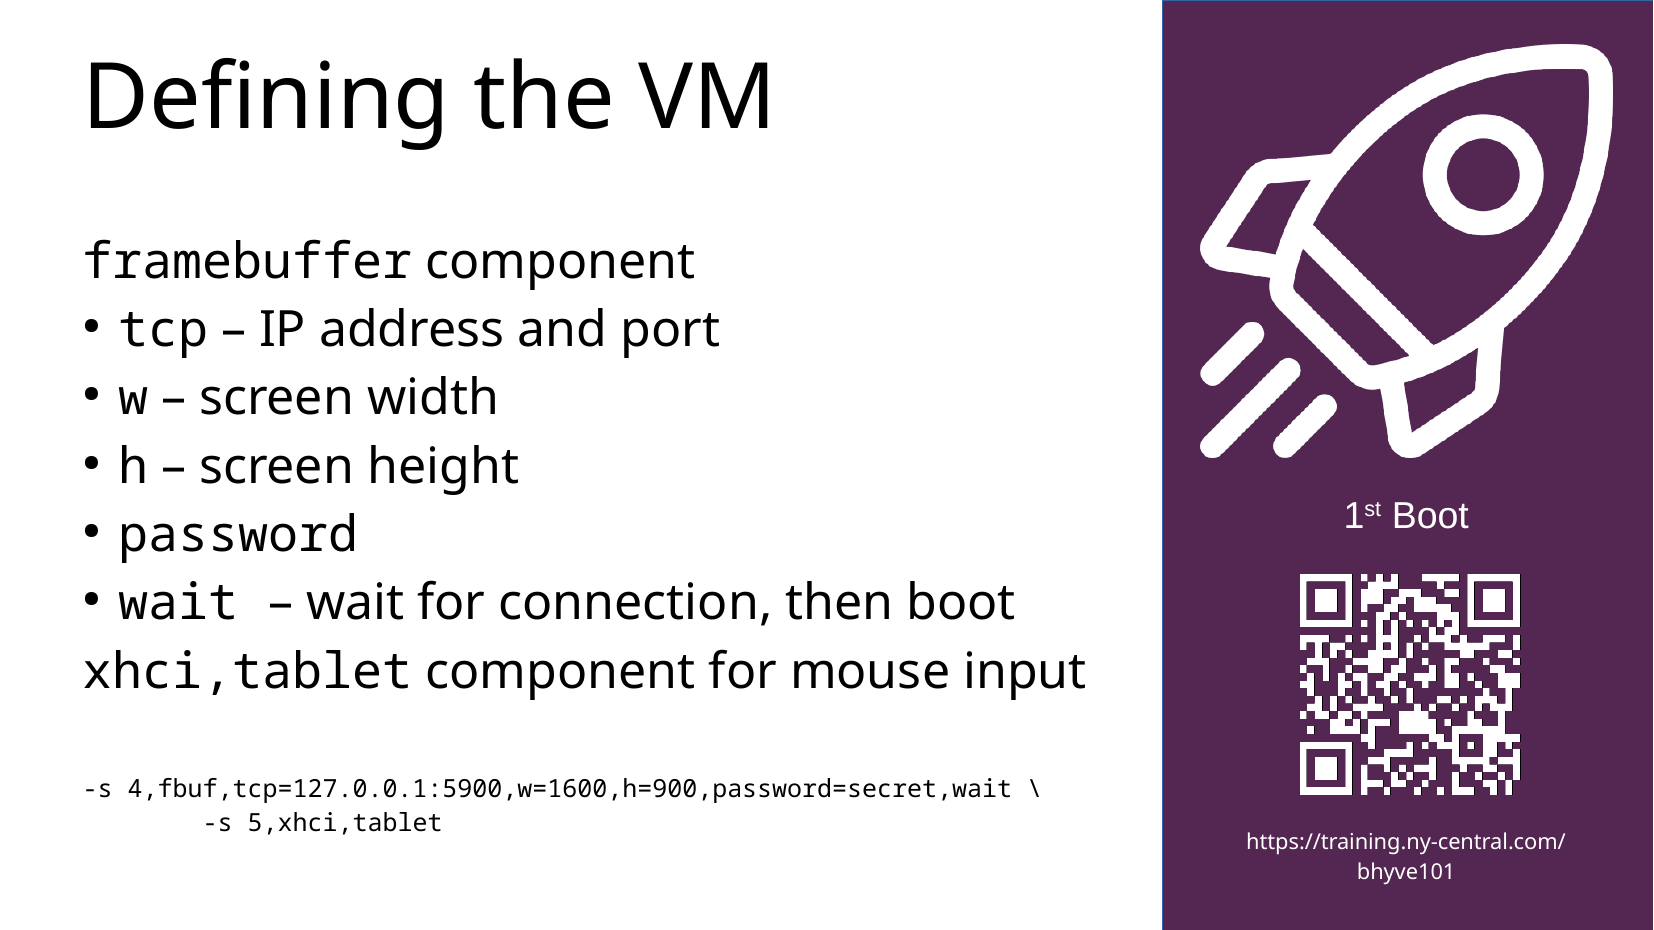

# Defining the VM
framebuffer component
tcp – IP address and port
w – screen width
h – screen height
password
wait – wait for connection, then boot
xhci,tablet component for mouse input
-s 4,fbuf,tcp=127.0.0.1:5900,w=1600,h=900,password=secret,wait \
 -s 5,xhci,tablet
1st Boot
https://training.ny-central.com/bhyve101